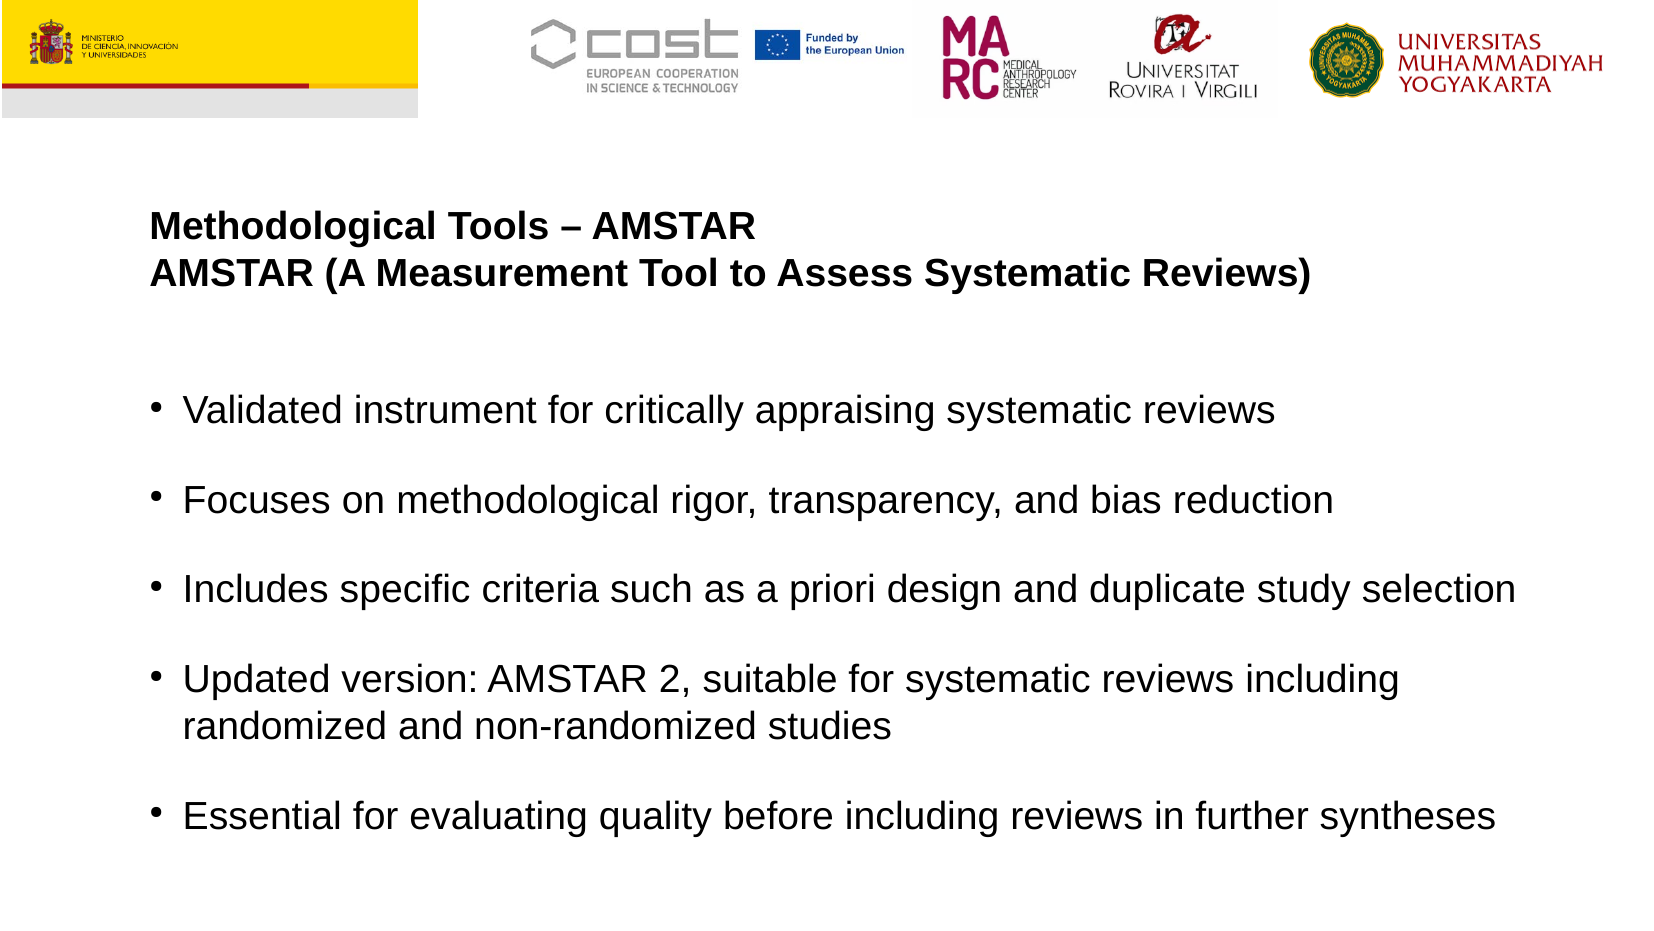

Methodological Tools – AMSTAR
AMSTAR (A Measurement Tool to Assess Systematic Reviews)
Validated instrument for critically appraising systematic reviews
Focuses on methodological rigor, transparency, and bias reduction
Includes specific criteria such as a priori design and duplicate study selection
Updated version: AMSTAR 2, suitable for systematic reviews including randomized and non-randomized studies
Essential for evaluating quality before including reviews in further syntheses